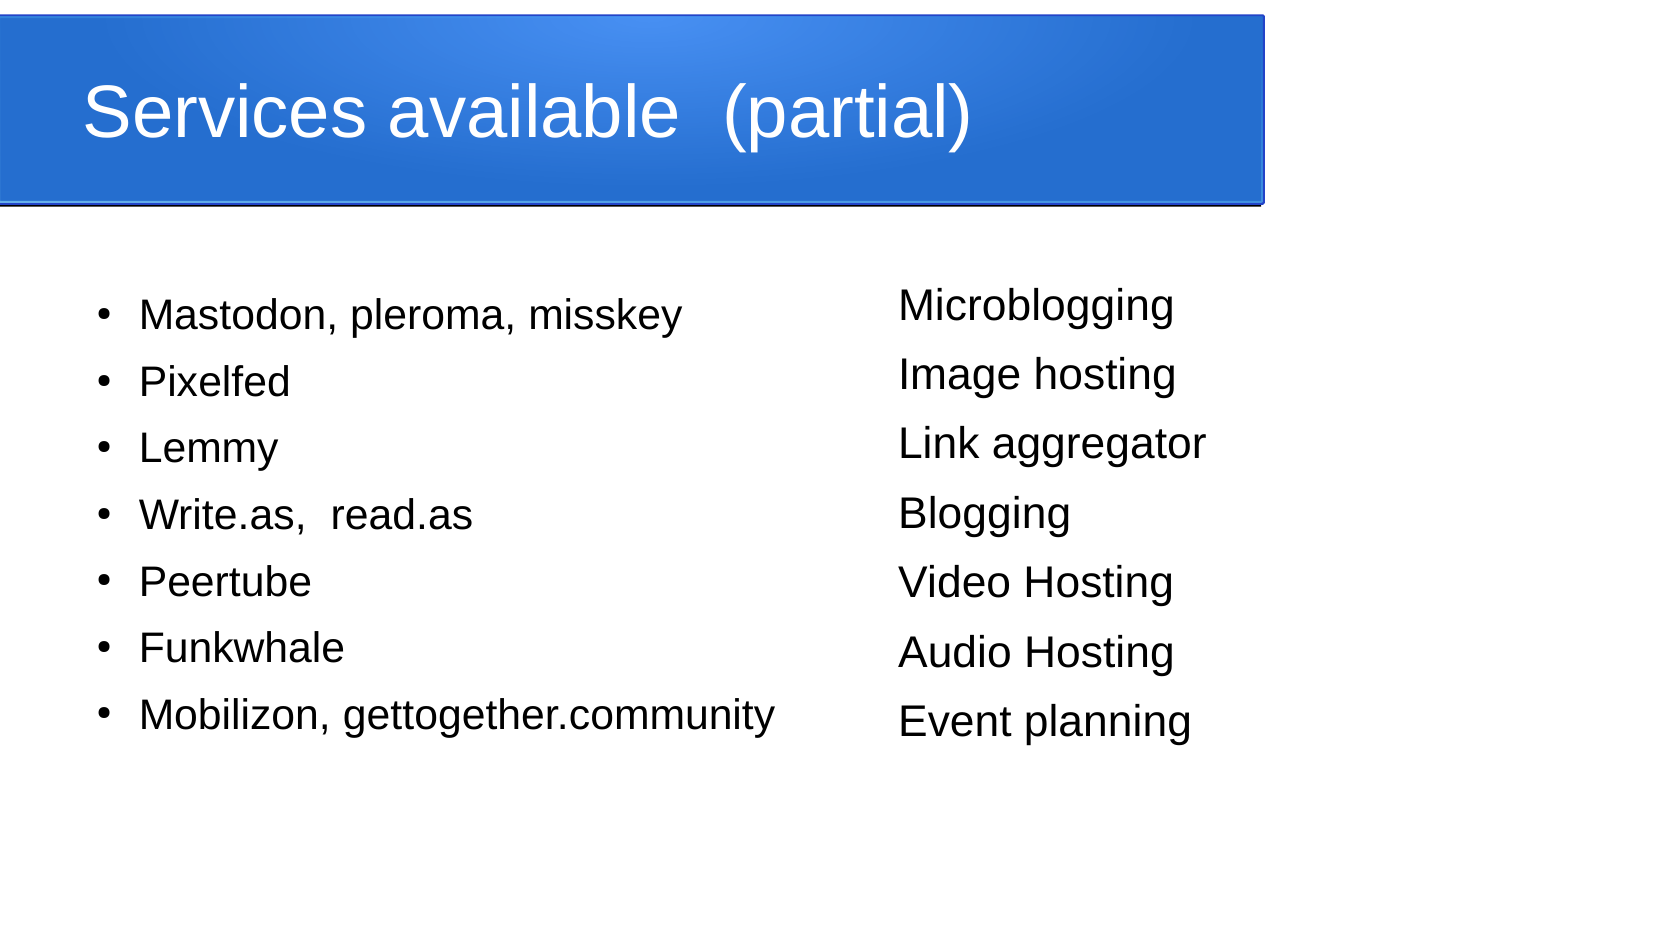

# Services available (partial)
Microblogging
Image hosting
Link aggregator
Blogging
Video Hosting
Audio Hosting
Event planning
Mastodon, pleroma, misskey
Pixelfed
Lemmy
Write.as, read.as
Peertube
Funkwhale
Mobilizon, gettogether.community